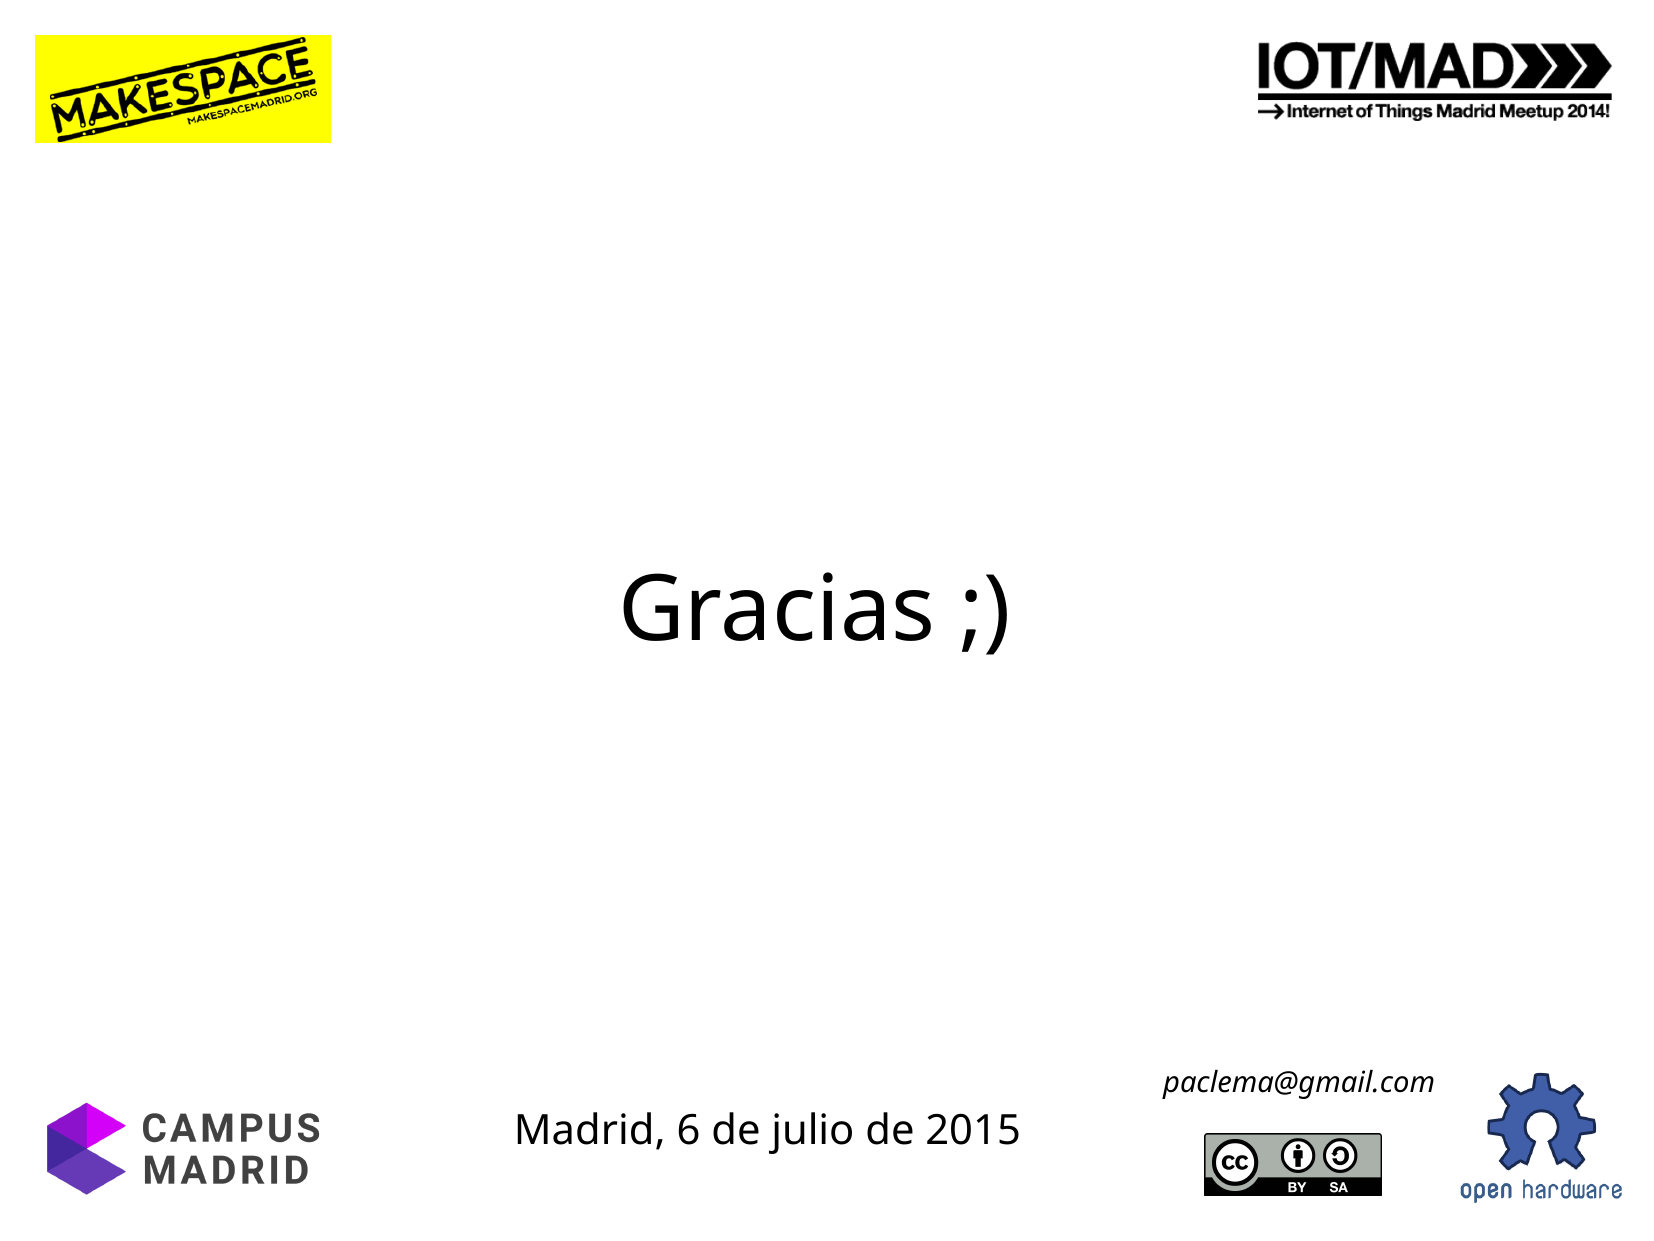

# Gracias ;)
paclema@gmail.com
Madrid, 6 de julio de 2015